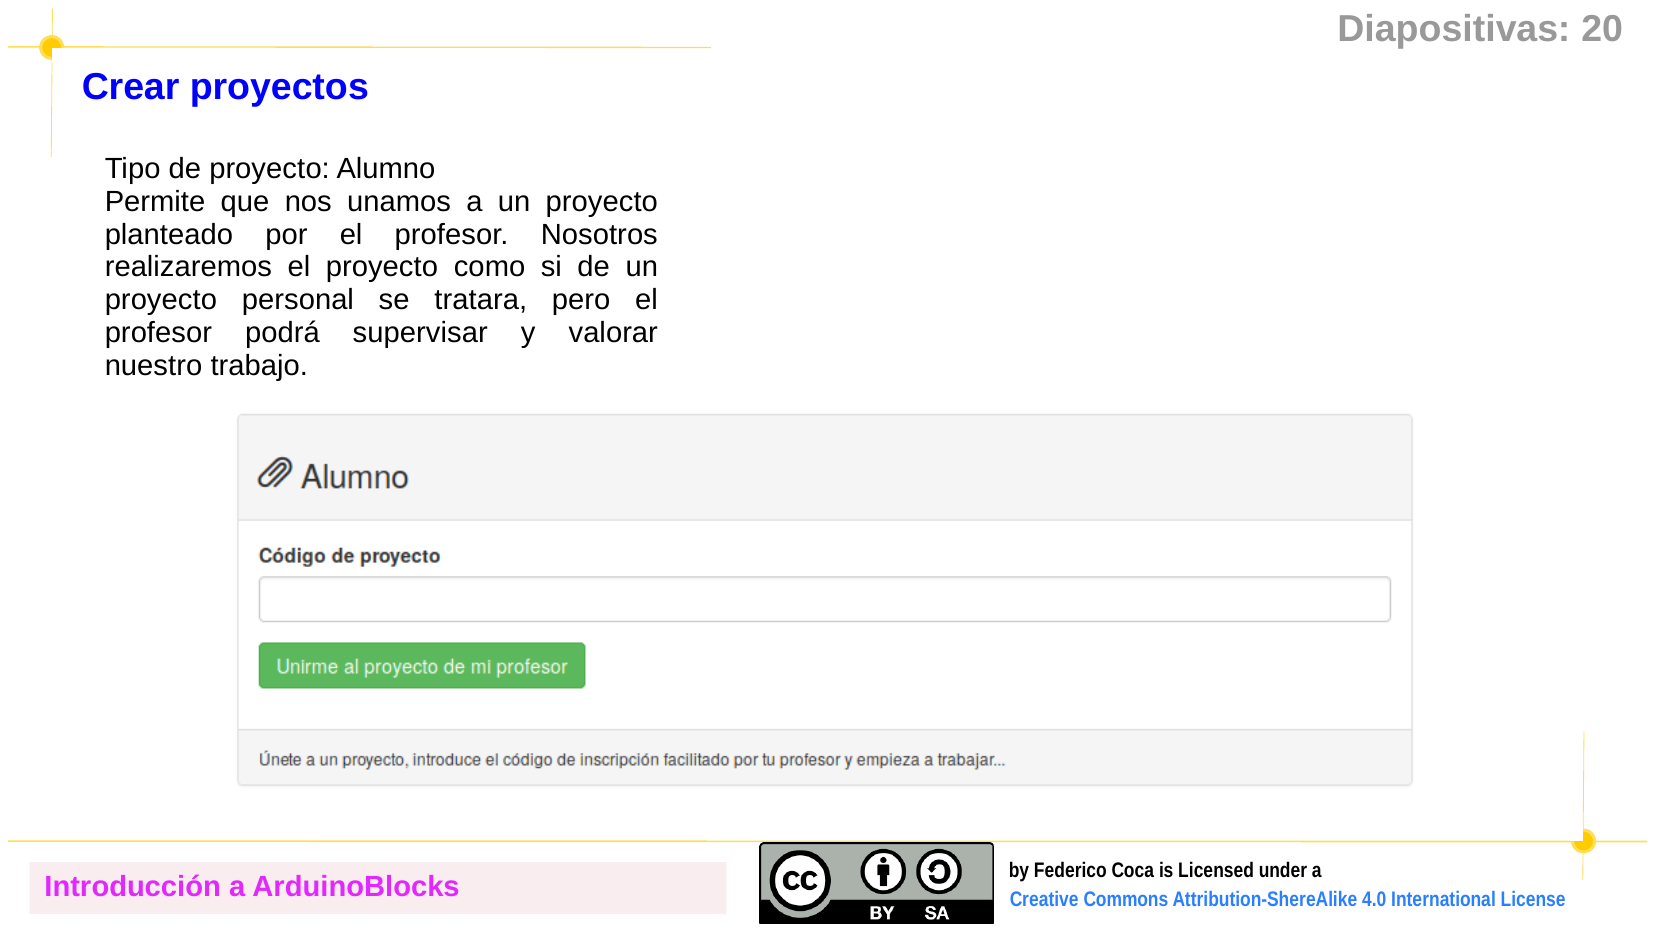

Diapositivas: 20
Crear proyectos
Tipo de proyecto: Alumno
Permite que nos unamos a un proyecto planteado por el profesor. Nosotros realizaremos el proyecto como si de un proyecto personal se tratara, pero el profesor podrá supervisar y valorar nuestro trabajo.
Introducción a ArduinoBlocks